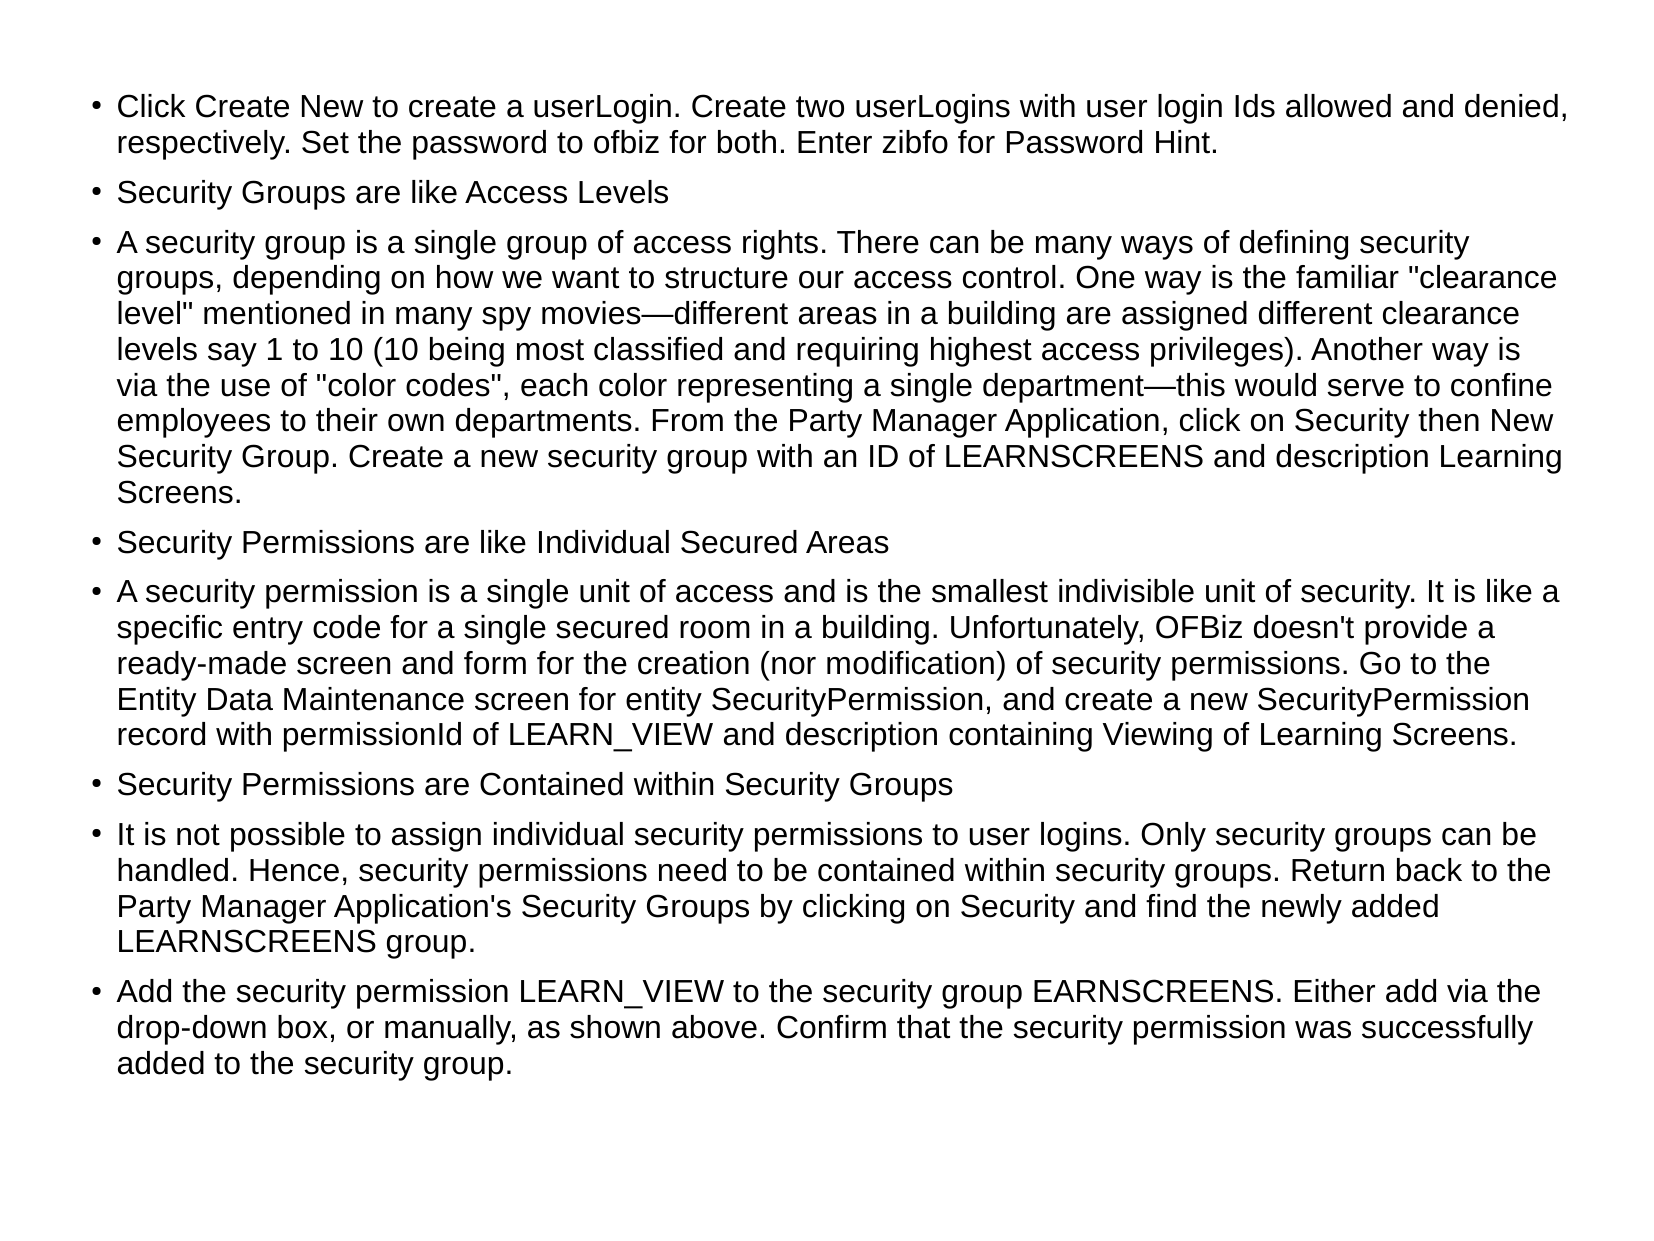

#
Click Create New to create a userLogin. Create two userLogins with user login Ids allowed and denied, respectively. Set the password to ofbiz for both. Enter zibfo for Password Hint.
Security Groups are like Access Levels
A security group is a single group of access rights. There can be many ways of defining security groups, depending on how we want to structure our access control. One way is the familiar "clearance level" mentioned in many spy movies—different areas in a building are assigned different clearance levels say 1 to 10 (10 being most classified and requiring highest access privileges). Another way is via the use of "color codes", each color representing a single department—this would serve to confine employees to their own departments. From the Party Manager Application, click on Security then New Security Group. Create a new security group with an ID of LEARNSCREENS and description Learning Screens.
Security Permissions are like Individual Secured Areas
A security permission is a single unit of access and is the smallest indivisible unit of security. It is like a specific entry code for a single secured room in a building. Unfortunately, OFBiz doesn't provide a ready-made screen and form for the creation (nor modification) of security permissions. Go to the Entity Data Maintenance screen for entity SecurityPermission, and create a new SecurityPermission record with permissionId of LEARN_VIEW and description containing Viewing of Learning Screens.
Security Permissions are Contained within Security Groups
It is not possible to assign individual security permissions to user logins. Only security groups can be handled. Hence, security permissions need to be contained within security groups. Return back to the Party Manager Application's Security Groups by clicking on Security and find the newly added LEARNSCREENS group.
Add the security permission LEARN_VIEW to the security group EARNSCREENS. Either add via the drop-down box, or manually, as shown above. Confirm that the security permission was successfully added to the security group.